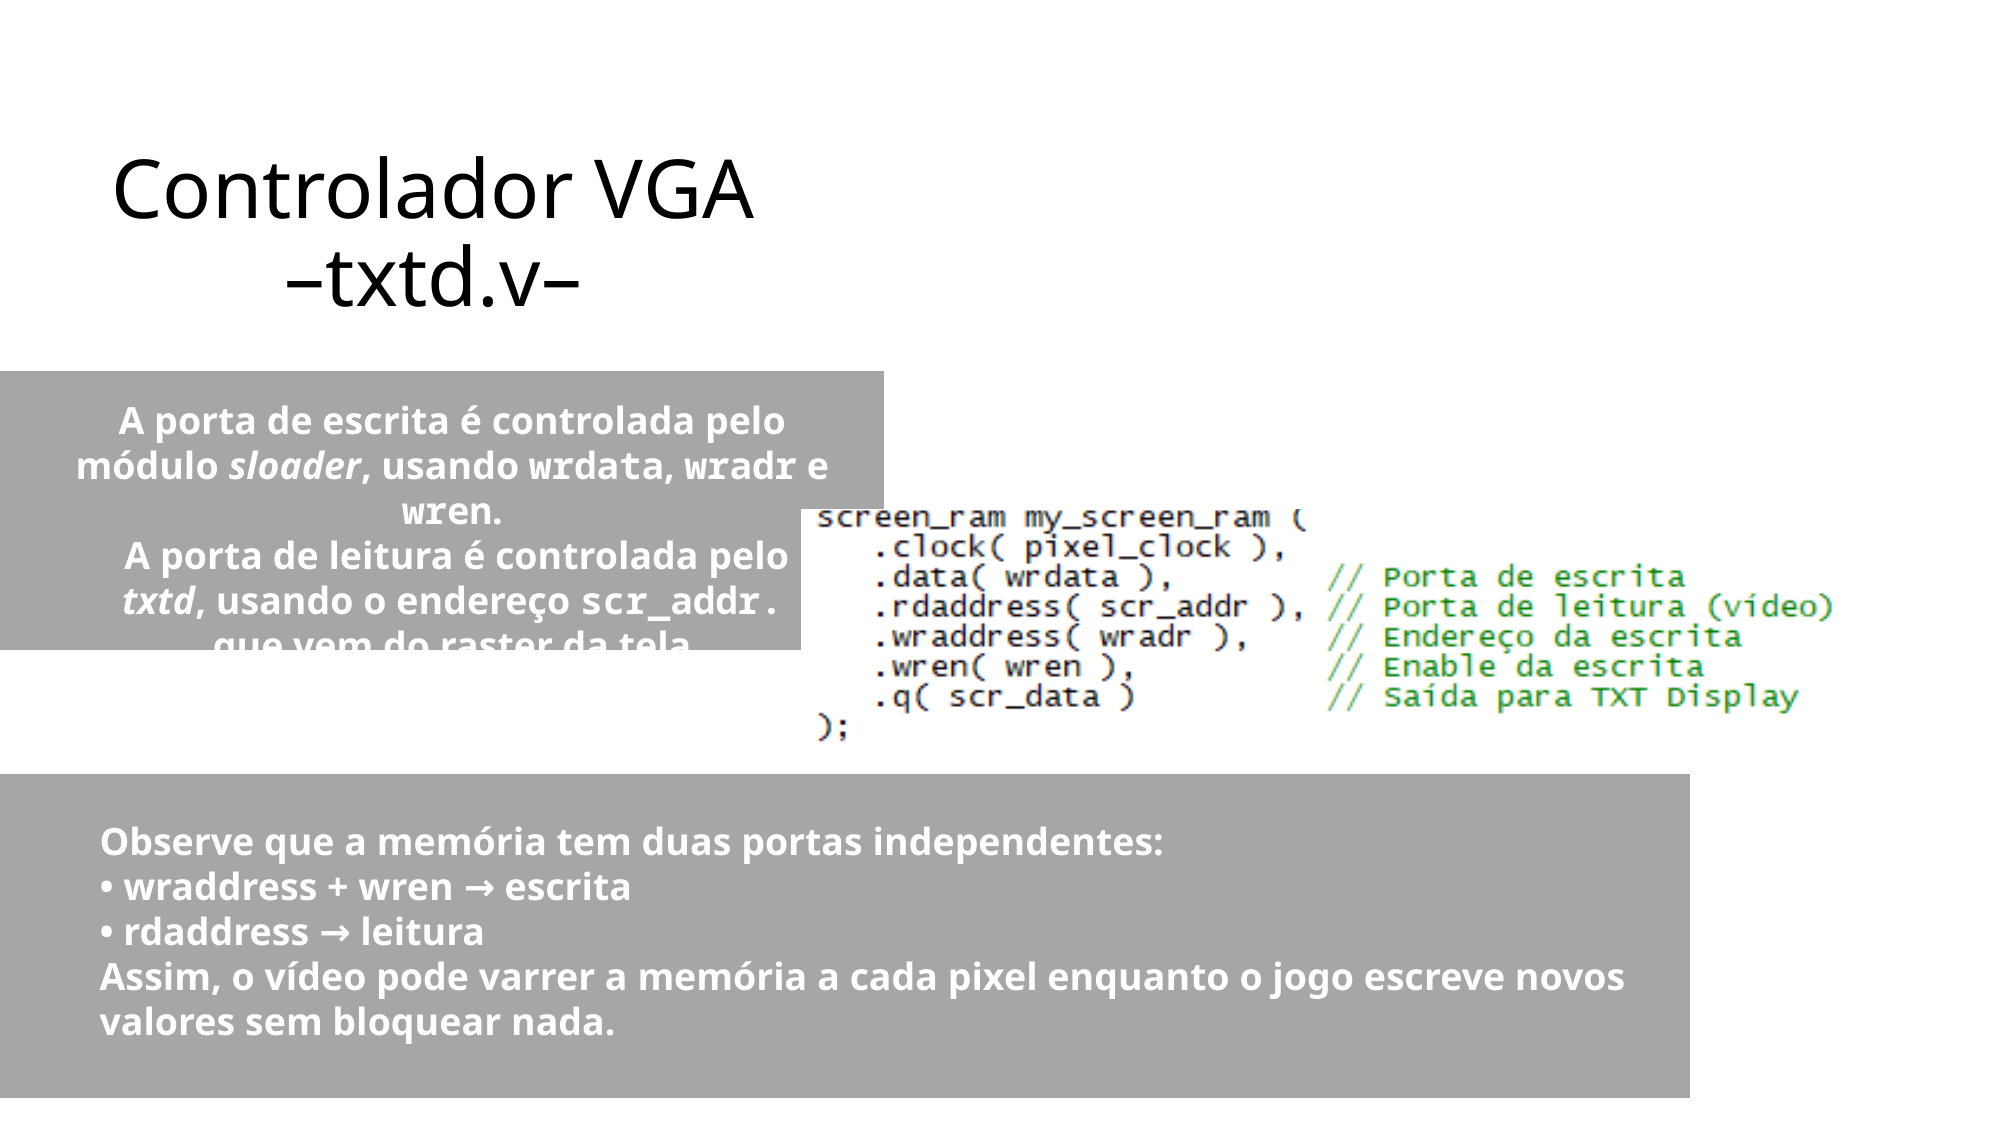

Controlador VGA
–txtd.v–
A porta de escrita é controlada pelo módulo sloader, usando wrdata, wradr e wren.
 A porta de leitura é controlada pelo txtd, usando o endereço scr_addr.
que vem do raster da tela
Observe que a memória tem duas portas independentes:
• wraddress + wren → escrita
• rdaddress → leitura
Assim, o vídeo pode varrer a memória a cada pixel enquanto o jogo escreve novos valores sem bloquear nada.